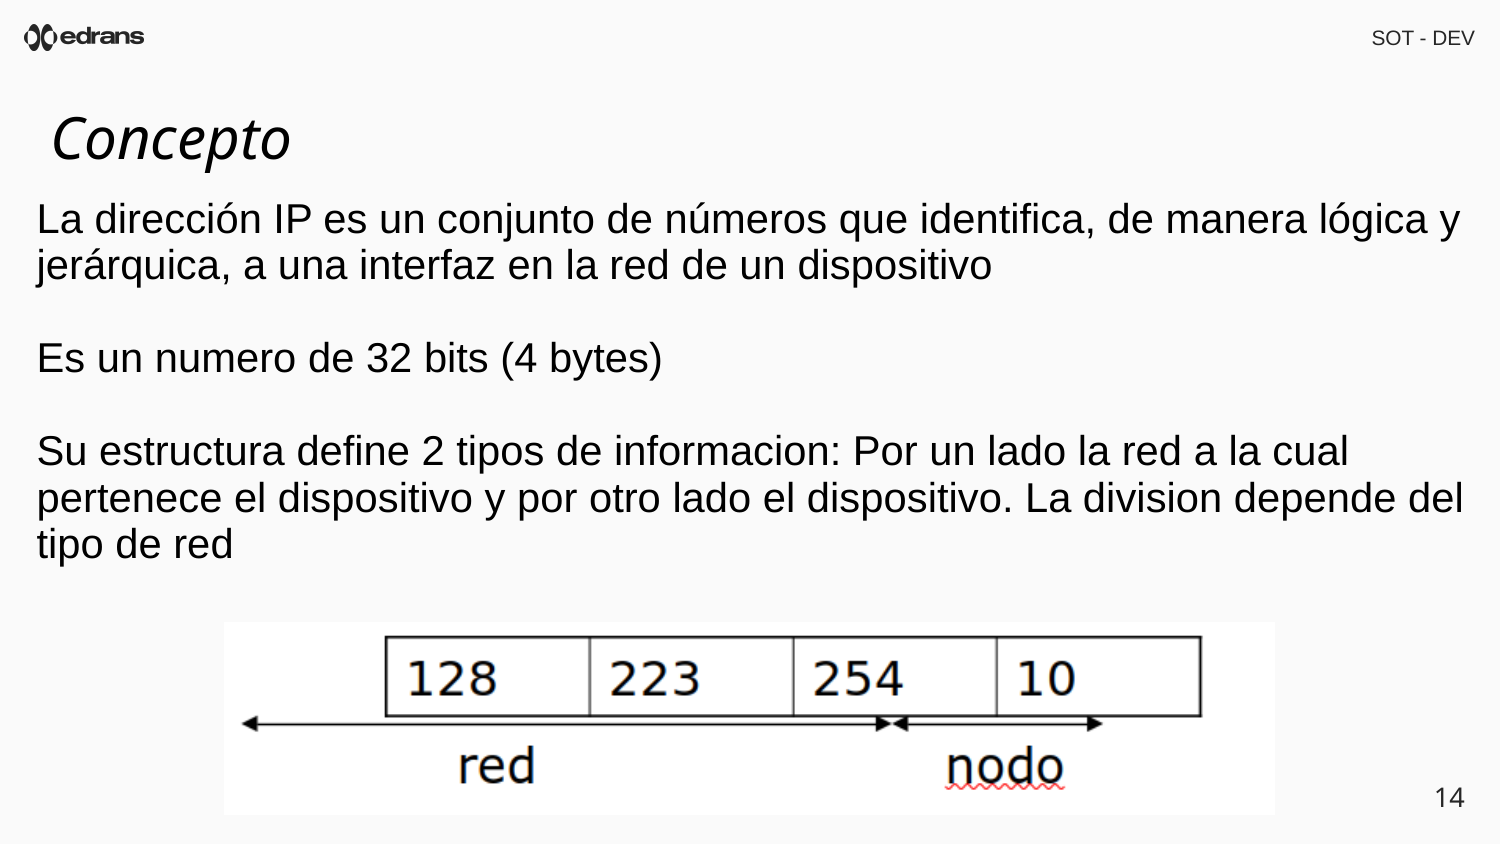

SOT - DEV
Concepto
La dirección IP es un conjunto de números que identifica, de manera lógica y jerárquica, a una interfaz en la red de un dispositivo
Es un numero de 32 bits (4 bytes)
Su estructura define 2 tipos de informacion: Por un lado la red a la cual pertenece el dispositivo y por otro lado el dispositivo. La division depende del tipo de red
CONFIDENCIAL - EDRANS INTERNAL ONLY